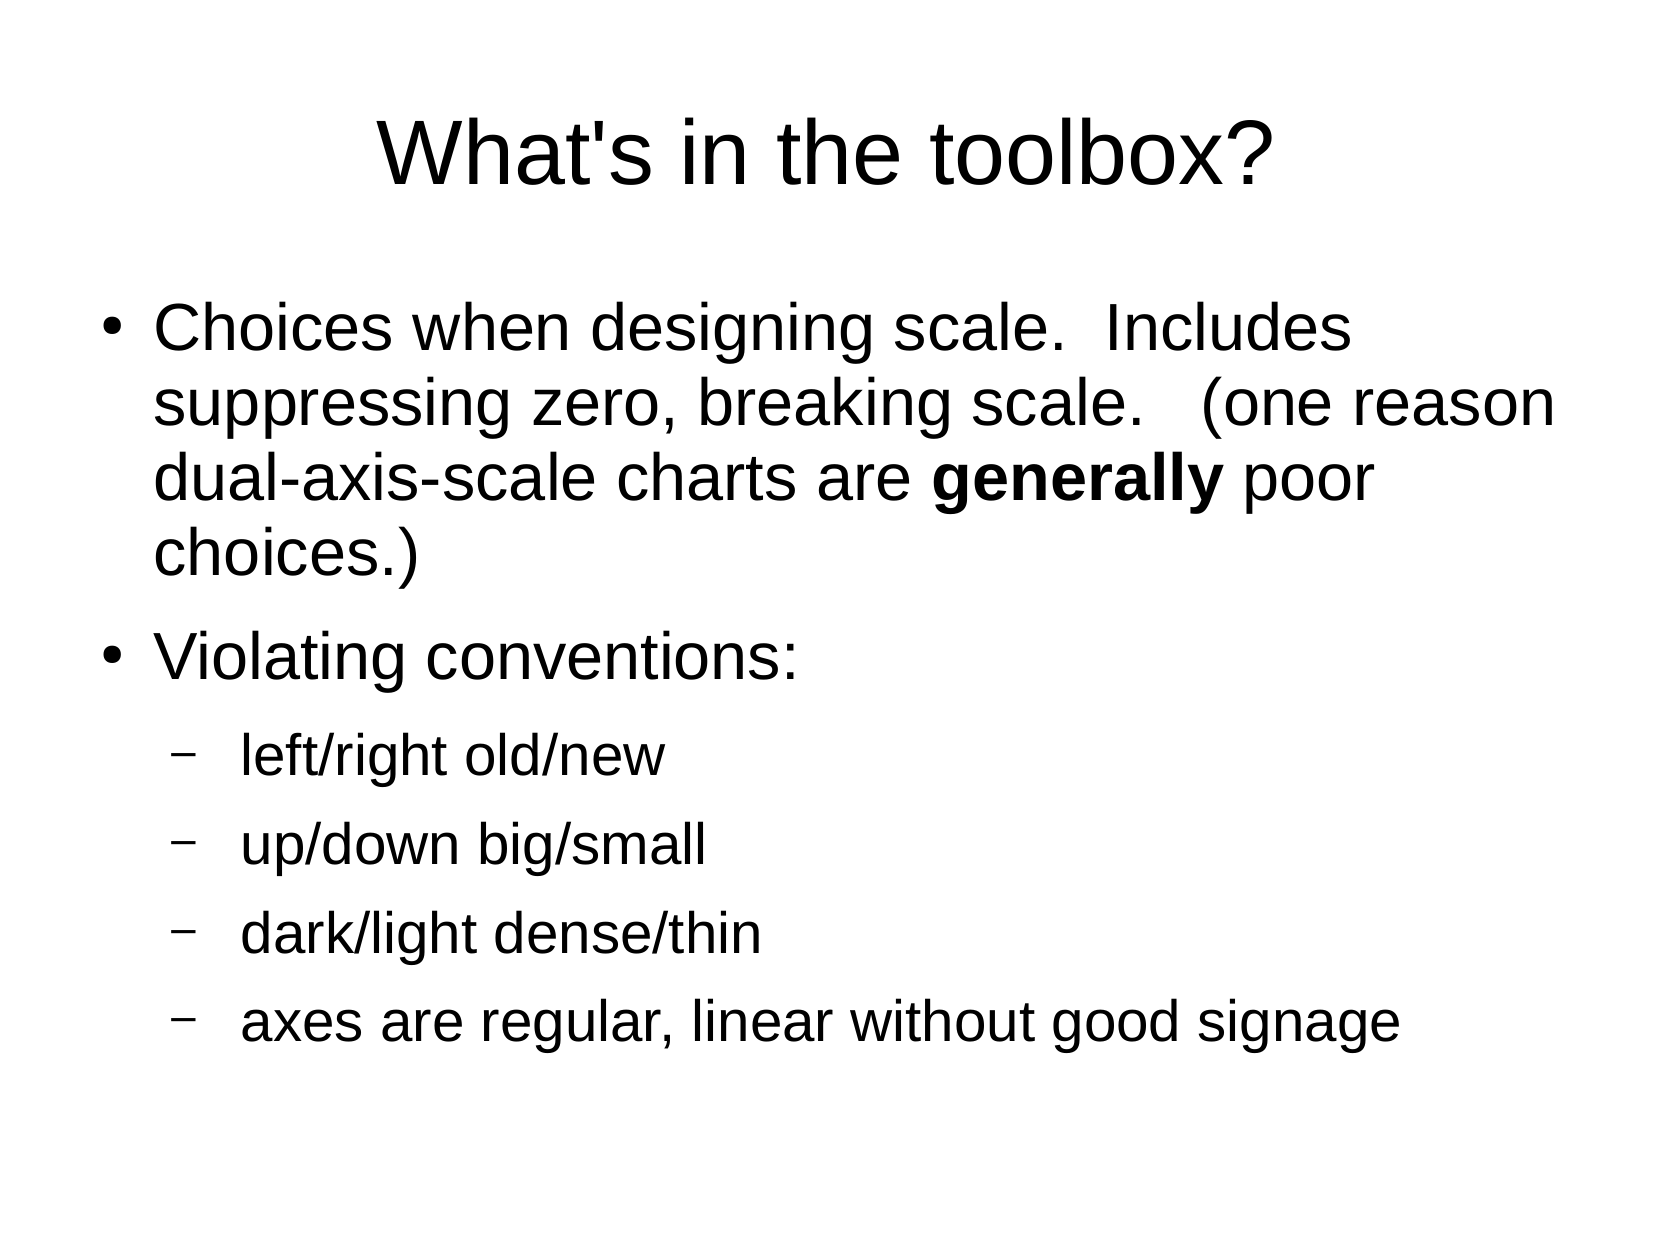

# What's in the toolbox?
Choices when designing scale. Includes suppressing zero, breaking scale. (one reason dual-axis-scale charts are generally poor choices.)
Violating conventions:
 left/right old/new
 up/down big/small
 dark/light dense/thin
 axes are regular, linear without good signage